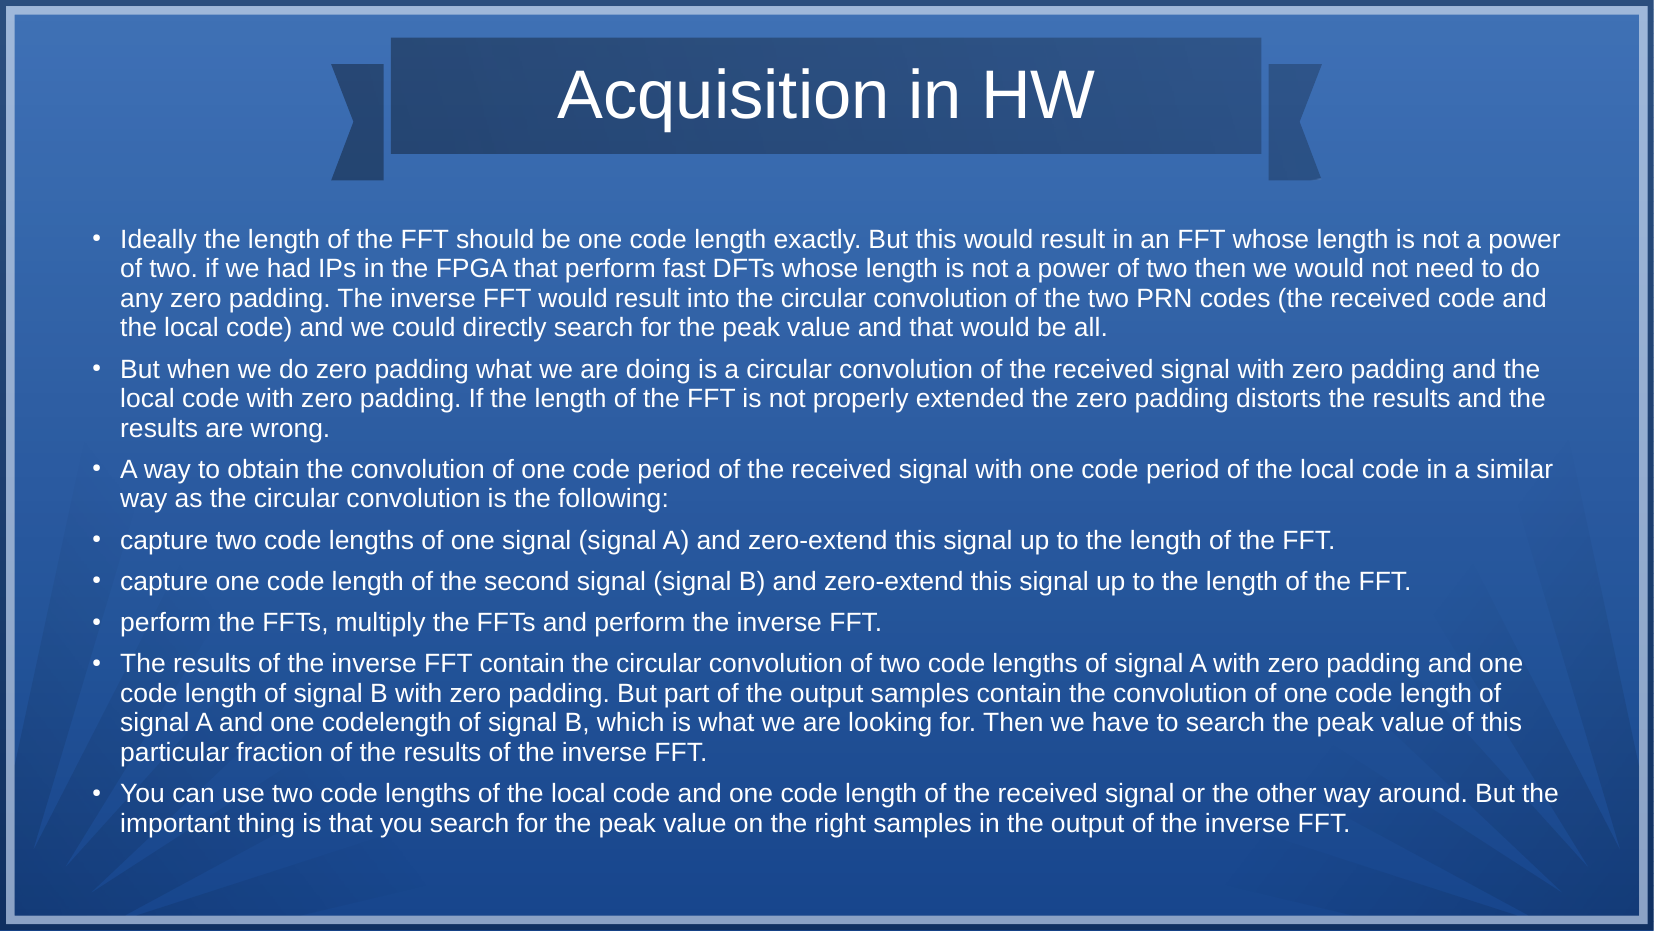

# Acquisition in HW
Ideally the length of the FFT should be one code length exactly. But this would result in an FFT whose length is not a power of two. if we had IPs in the FPGA that perform fast DFTs whose length is not a power of two then we would not need to do any zero padding. The inverse FFT would result into the circular convolution of the two PRN codes (the received code and the local code) and we could directly search for the peak value and that would be all.
But when we do zero padding what we are doing is a circular convolution of the received signal with zero padding and the local code with zero padding. If the length of the FFT is not properly extended the zero padding distorts the results and the results are wrong.
A way to obtain the convolution of one code period of the received signal with one code period of the local code in a similar way as the circular convolution is the following:
capture two code lengths of one signal (signal A) and zero-extend this signal up to the length of the FFT.
capture one code length of the second signal (signal B) and zero-extend this signal up to the length of the FFT.
perform the FFTs, multiply the FFTs and perform the inverse FFT.
The results of the inverse FFT contain the circular convolution of two code lengths of signal A with zero padding and one code length of signal B with zero padding. But part of the output samples contain the convolution of one code length of signal A and one codelength of signal B, which is what we are looking for. Then we have to search the peak value of this particular fraction of the results of the inverse FFT.
You can use two code lengths of the local code and one code length of the received signal or the other way around. But the important thing is that you search for the peak value on the right samples in the output of the inverse FFT.